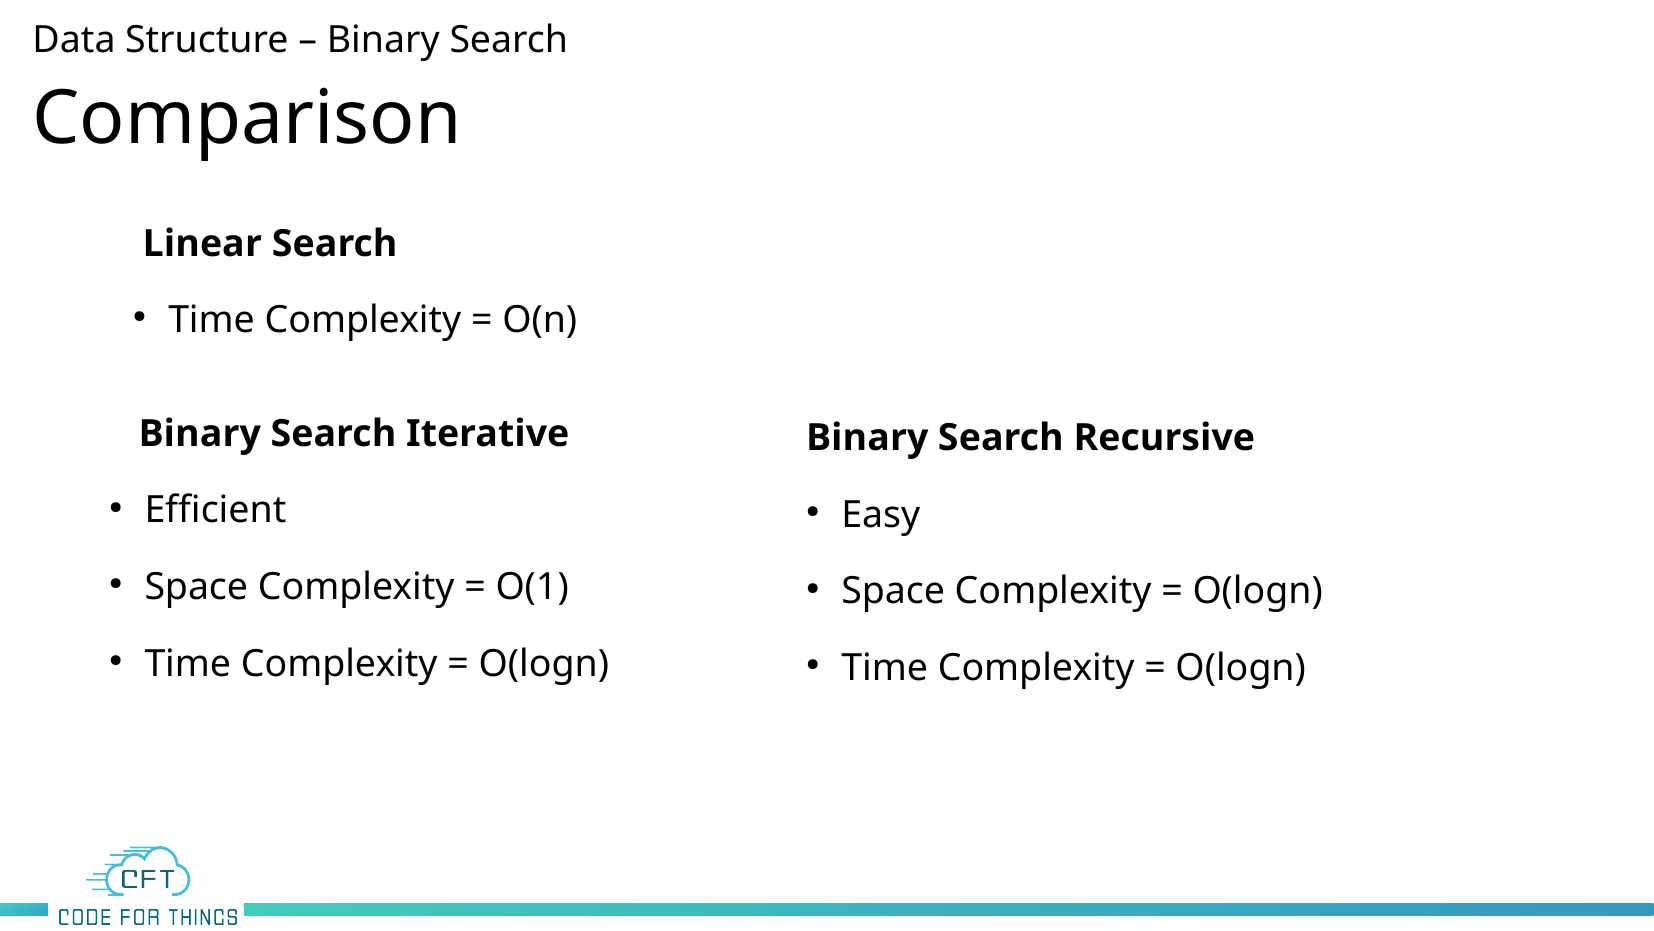

# Data Structure – Binary Search Comparison
 Linear Search
Time Complexity = O(n)
 Binary Search Iterative
Efficient
Space Complexity = O(1)
Time Complexity = O(logn)
Binary Search Recursive
Easy
Space Complexity = O(logn)
Time Complexity = O(logn)